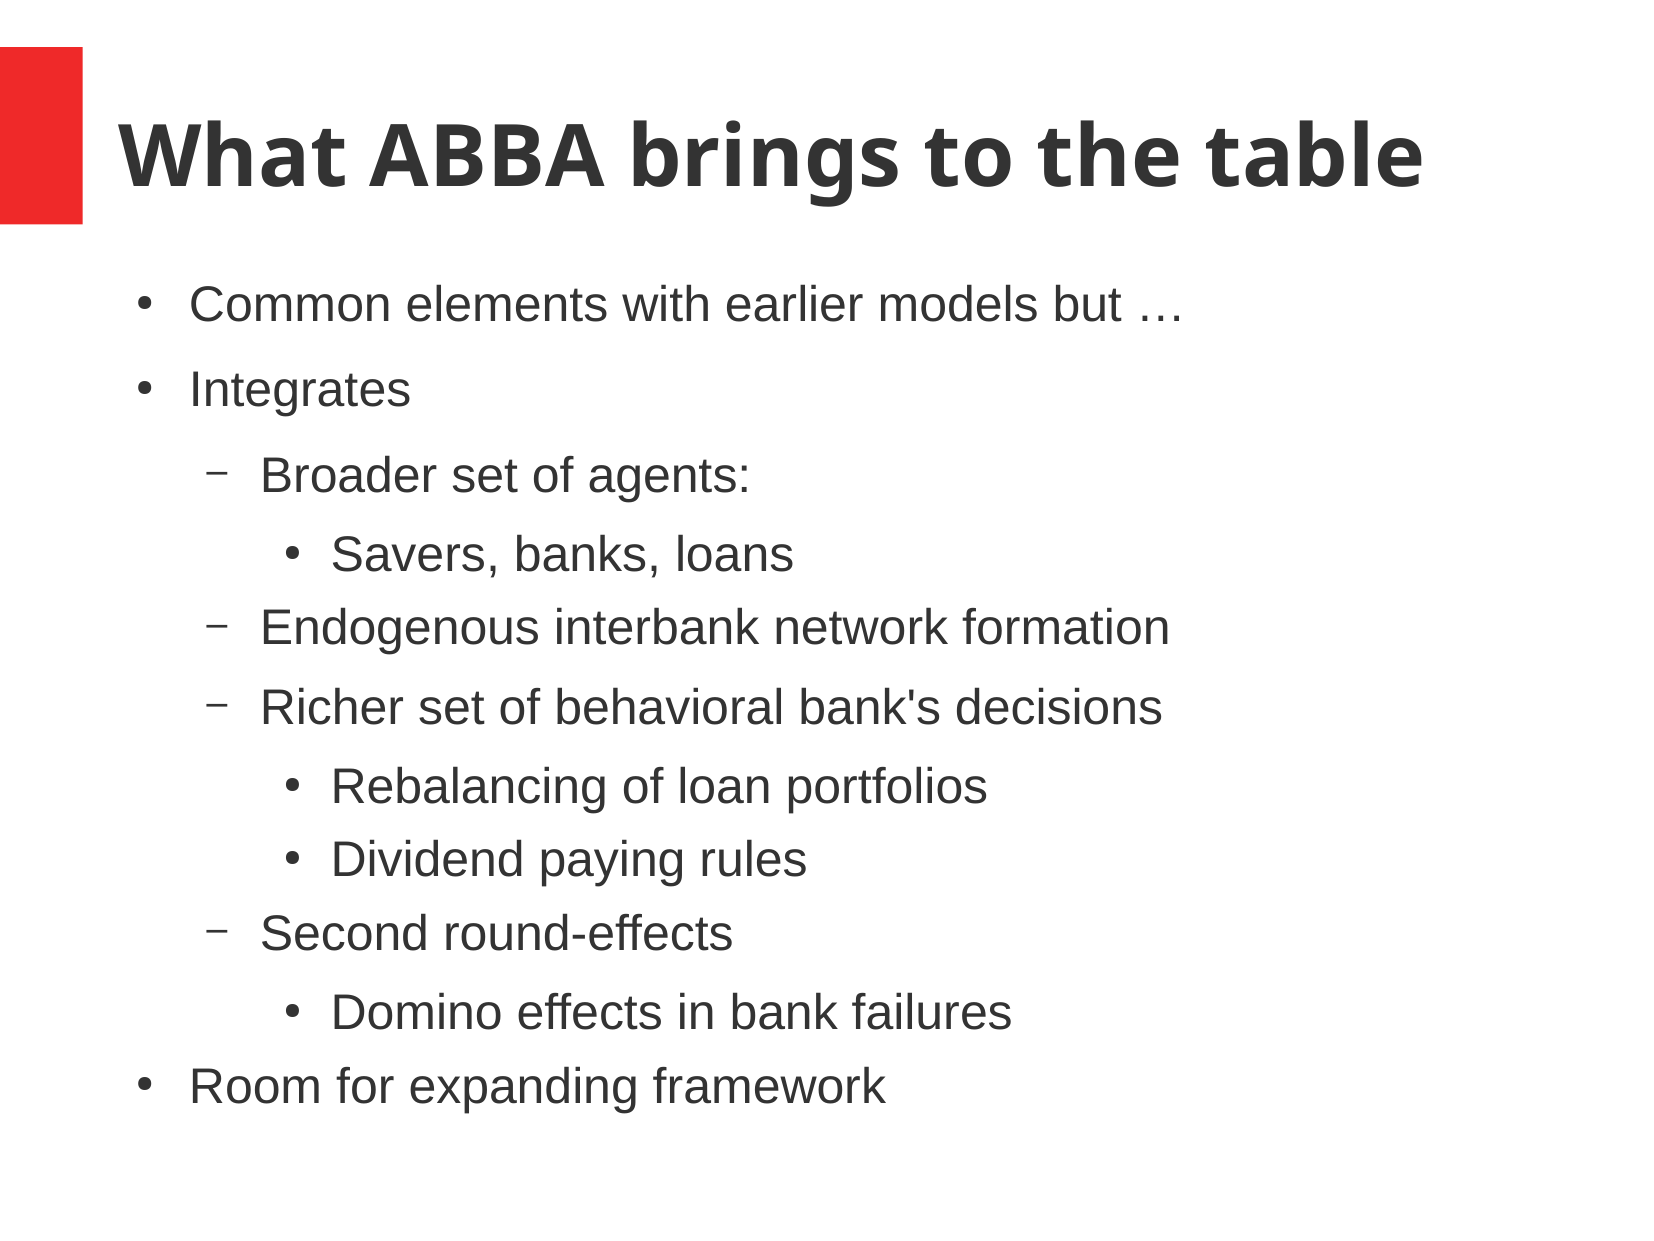

# What ABBA brings to the table
Common elements with earlier models but …
Integrates
Broader set of agents:
Savers, banks, loans
Endogenous interbank network formation
Richer set of behavioral bank's decisions
Rebalancing of loan portfolios
Dividend paying rules
Second round-effects
Domino effects in bank failures
Room for expanding framework